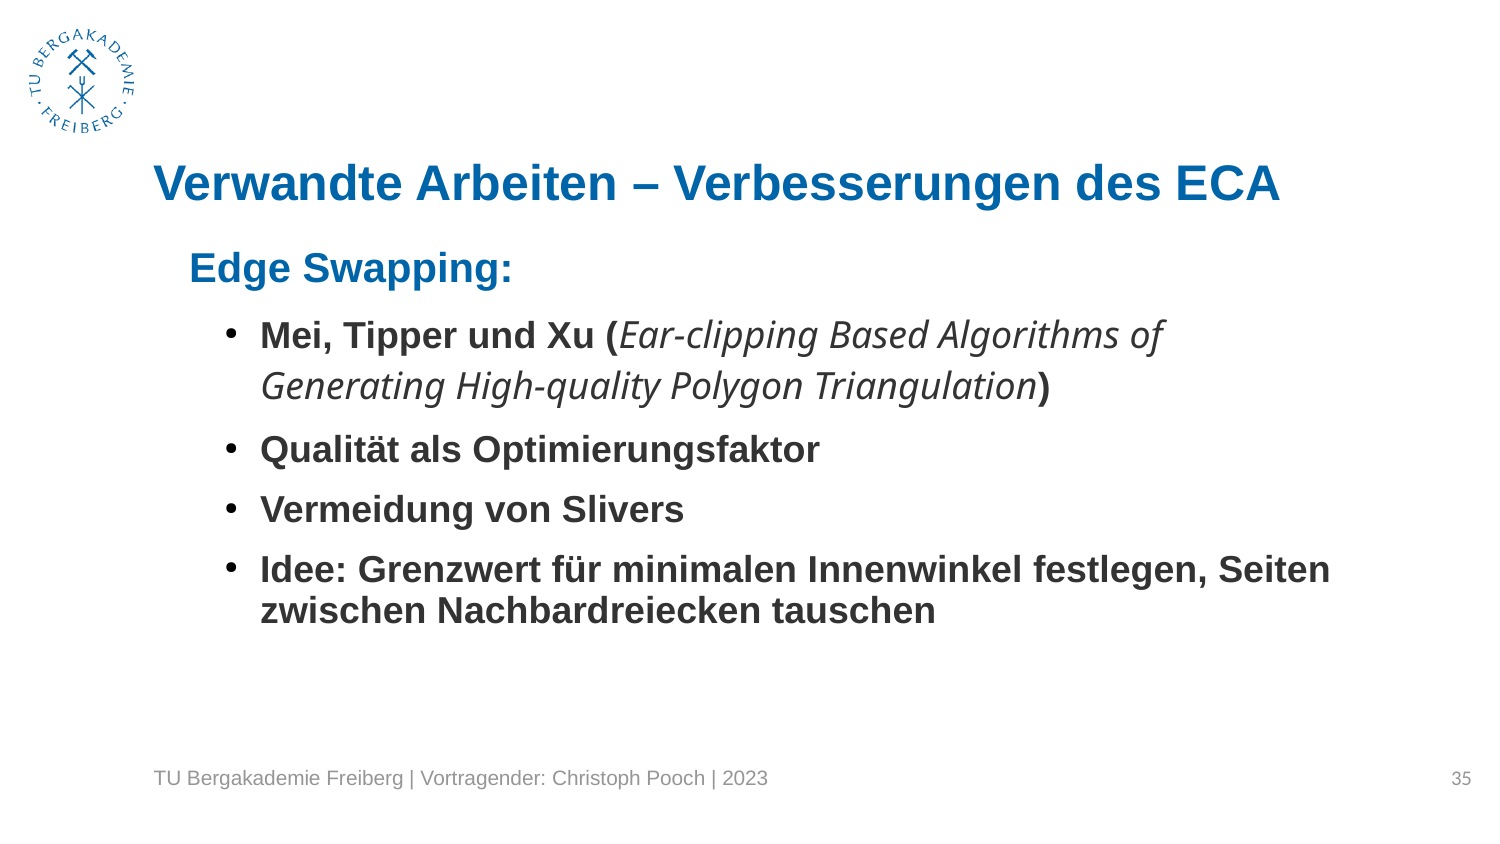

# Verwandte Arbeiten – Verbesserungen des ECA
Edge Swapping:
Mei, Tipper und Xu (Ear-clipping Based Algorithms of Generating High-quality Polygon Triangulation)
Qualität als Optimierungsfaktor
Vermeidung von Slivers
Idee: Grenzwert für minimalen Innenwinkel festlegen, Seiten zwischen Nachbardreiecken tauschen
TU Bergakademie Freiberg | Vortragender: Christoph Pooch | 2023